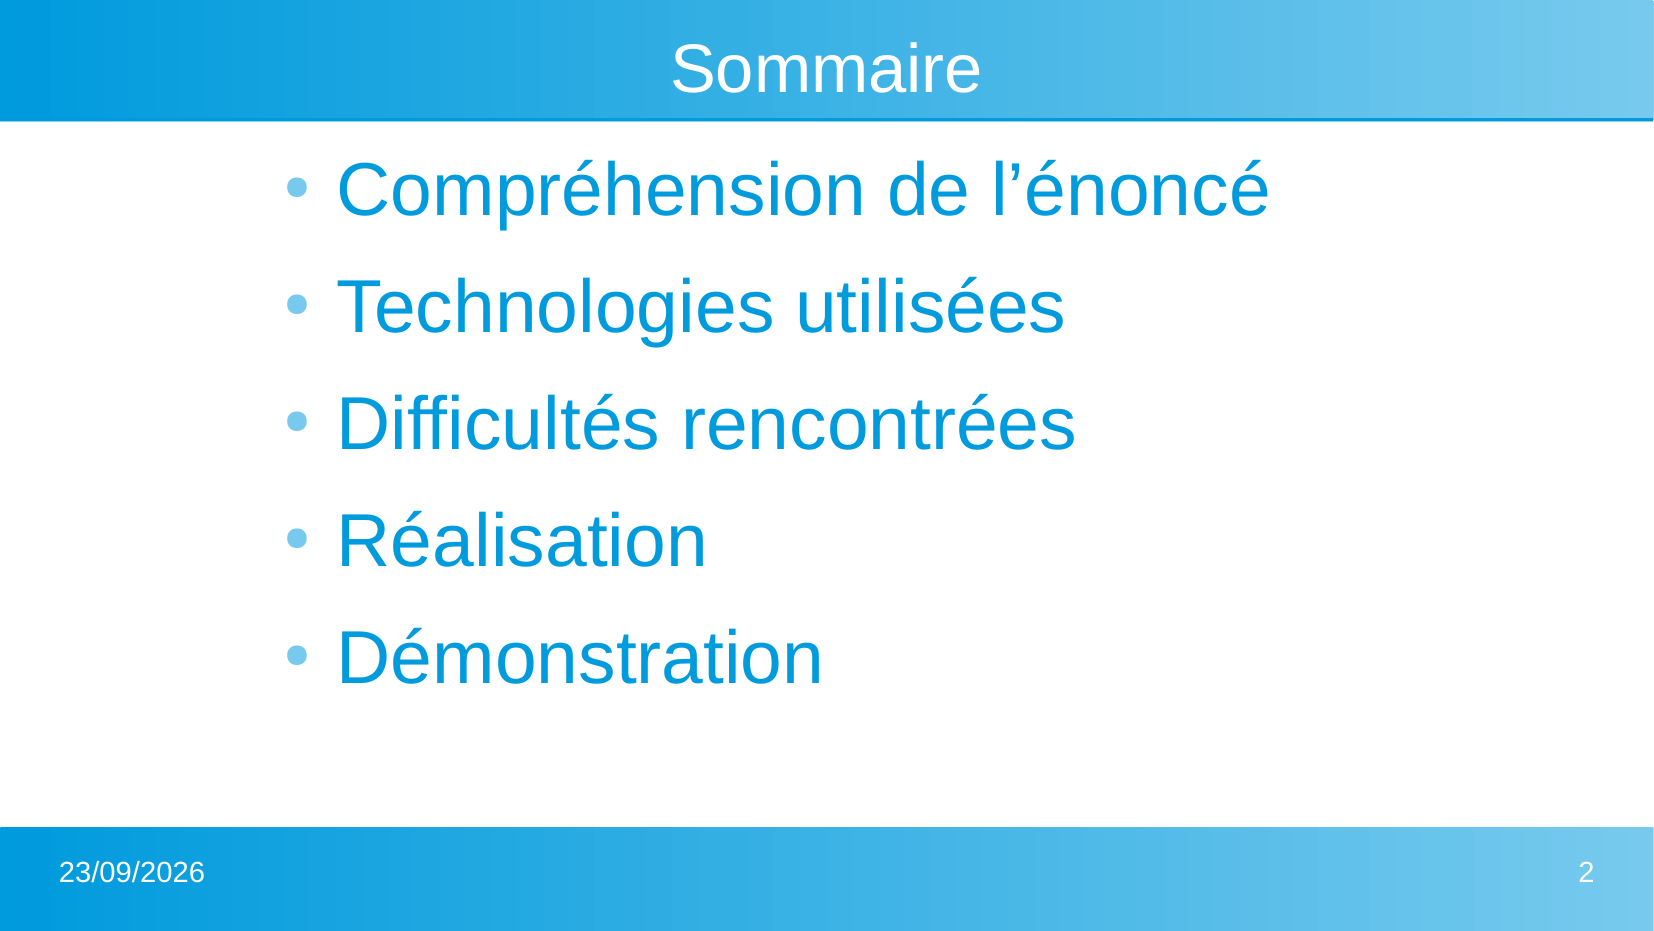

# Sommaire
Compréhension de l’énoncé
Technologies utilisées
Difficultés rencontrées
Réalisation
Démonstration
2